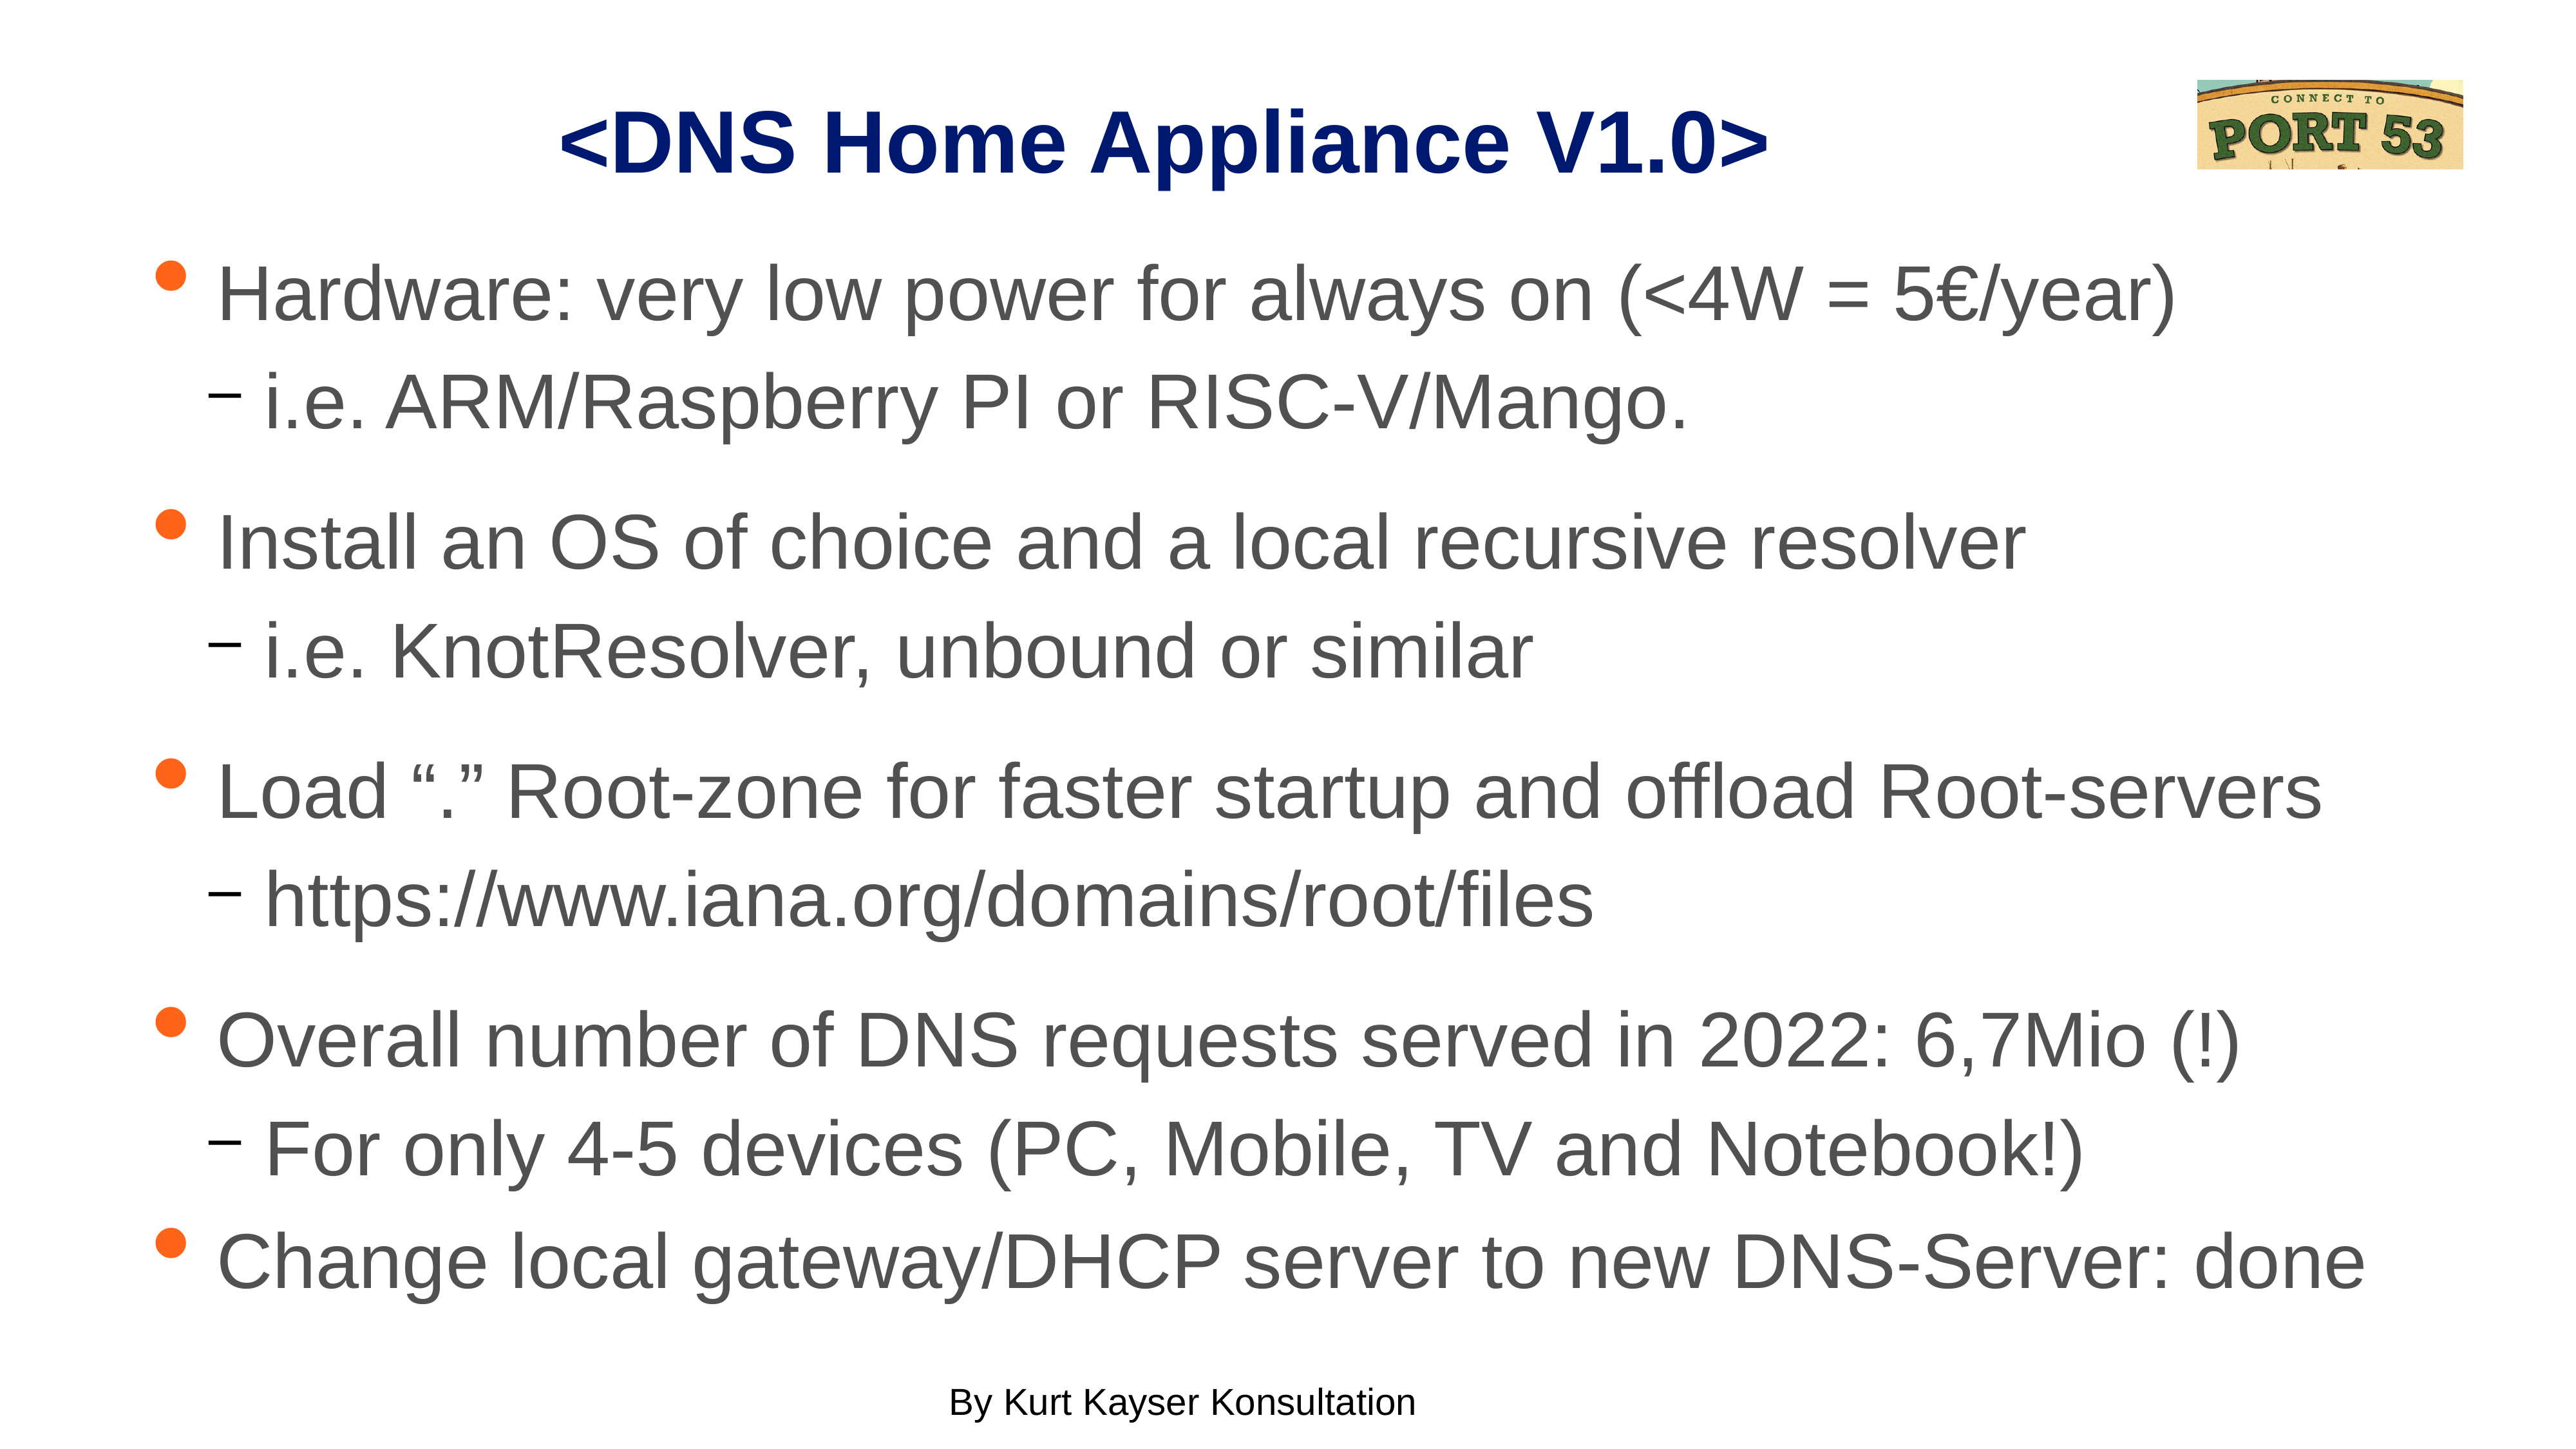

# <DNS Home Appliance V1.0>
Hardware: very low power for always on (<4W = 5€/year)
 i.e. ARM/Raspberry PI or RISC-V/Mango.
Install an OS of choice and a local recursive resolver
 i.e. KnotResolver, unbound or similar
Load “.” Root-zone for faster startup and offload Root-servers
 https://www.iana.org/domains/root/files
Overall number of DNS requests served in 2022: 6,7Mio (!)
 For only 4-5 devices (PC, Mobile, TV and Notebook!)
Change local gateway/DHCP server to new DNS-Server: done
By Kurt Kayser Konsultation